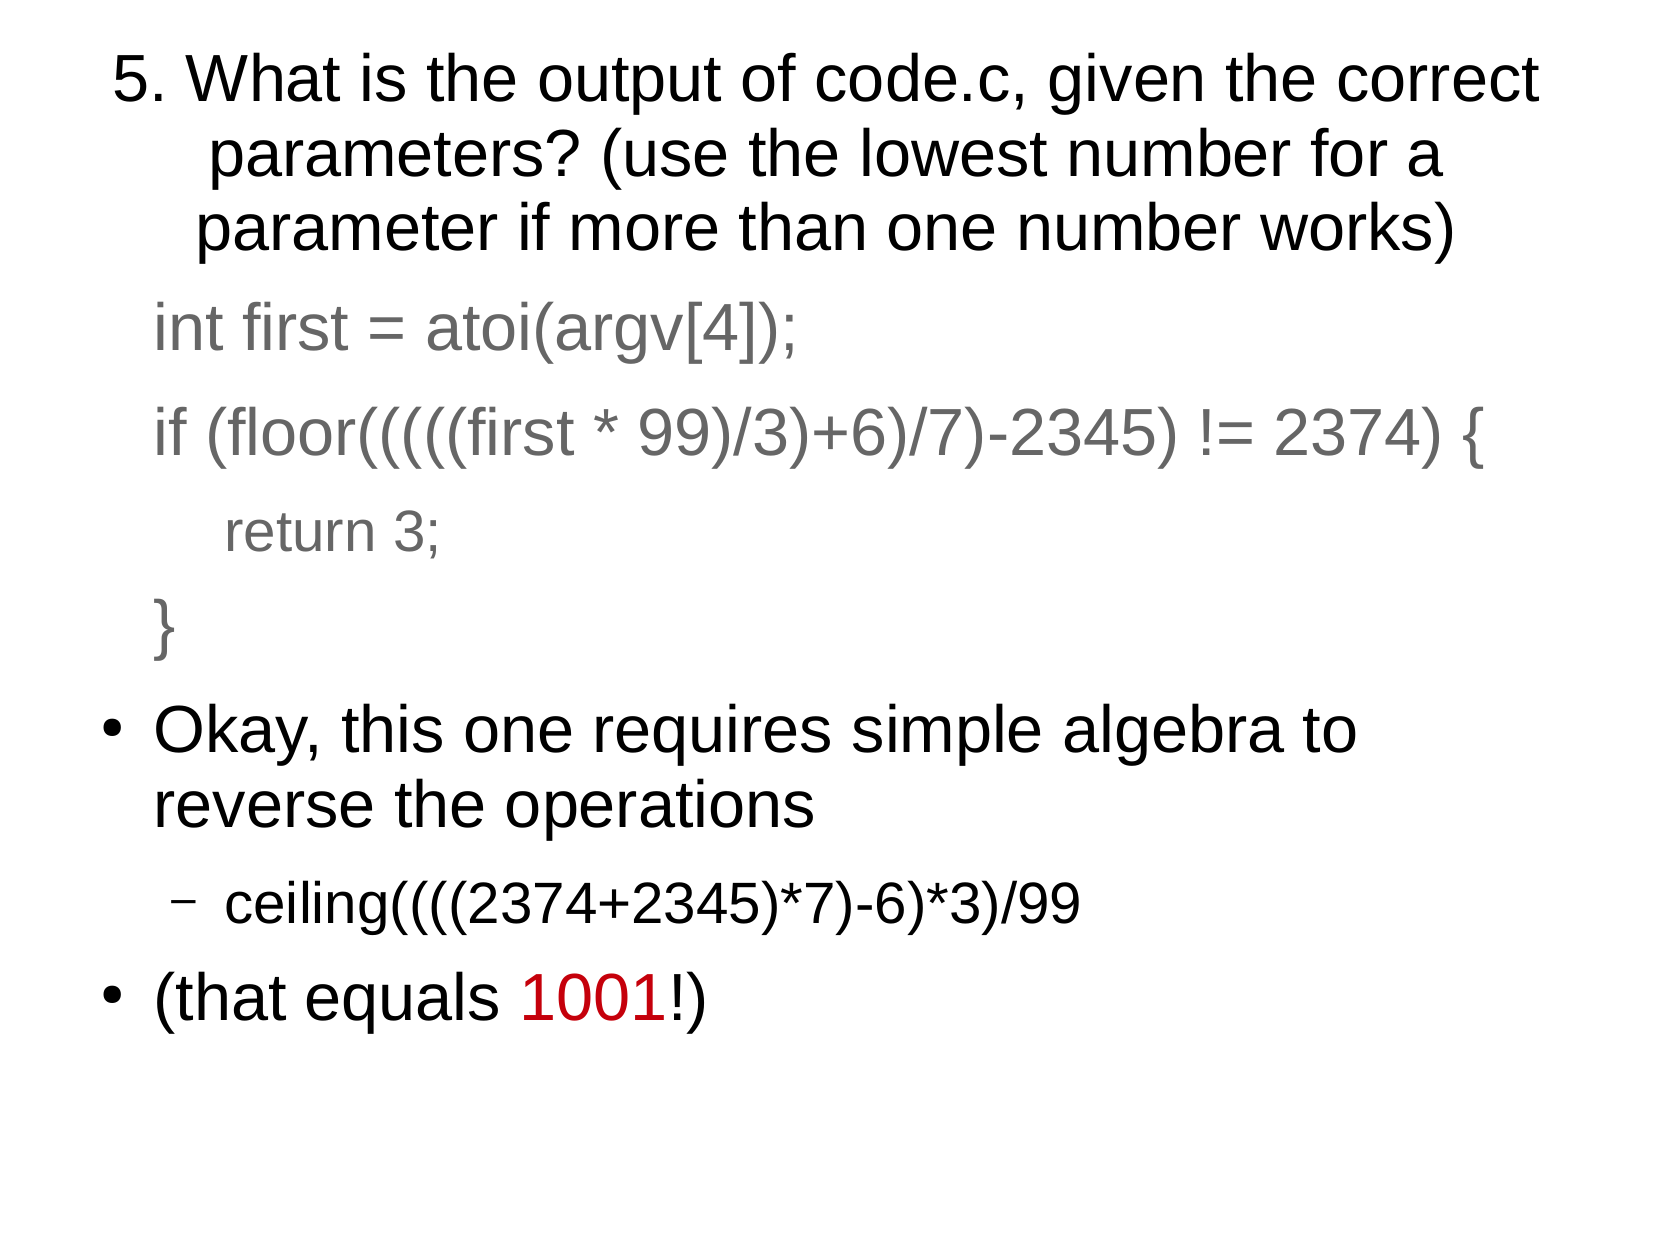

# 5. What is the output of code.c, given the correct parameters? (use the lowest number for a parameter if more than one number works)
int first = atoi(argv[4]);
if (floor(((((first * 99)/3)+6)/7)-2345) != 2374) {
return 3;
}
Okay, this one requires simple algebra to reverse the operations
ceiling((((2374+2345)*7)-6)*3)/99
(that equals 1001!)